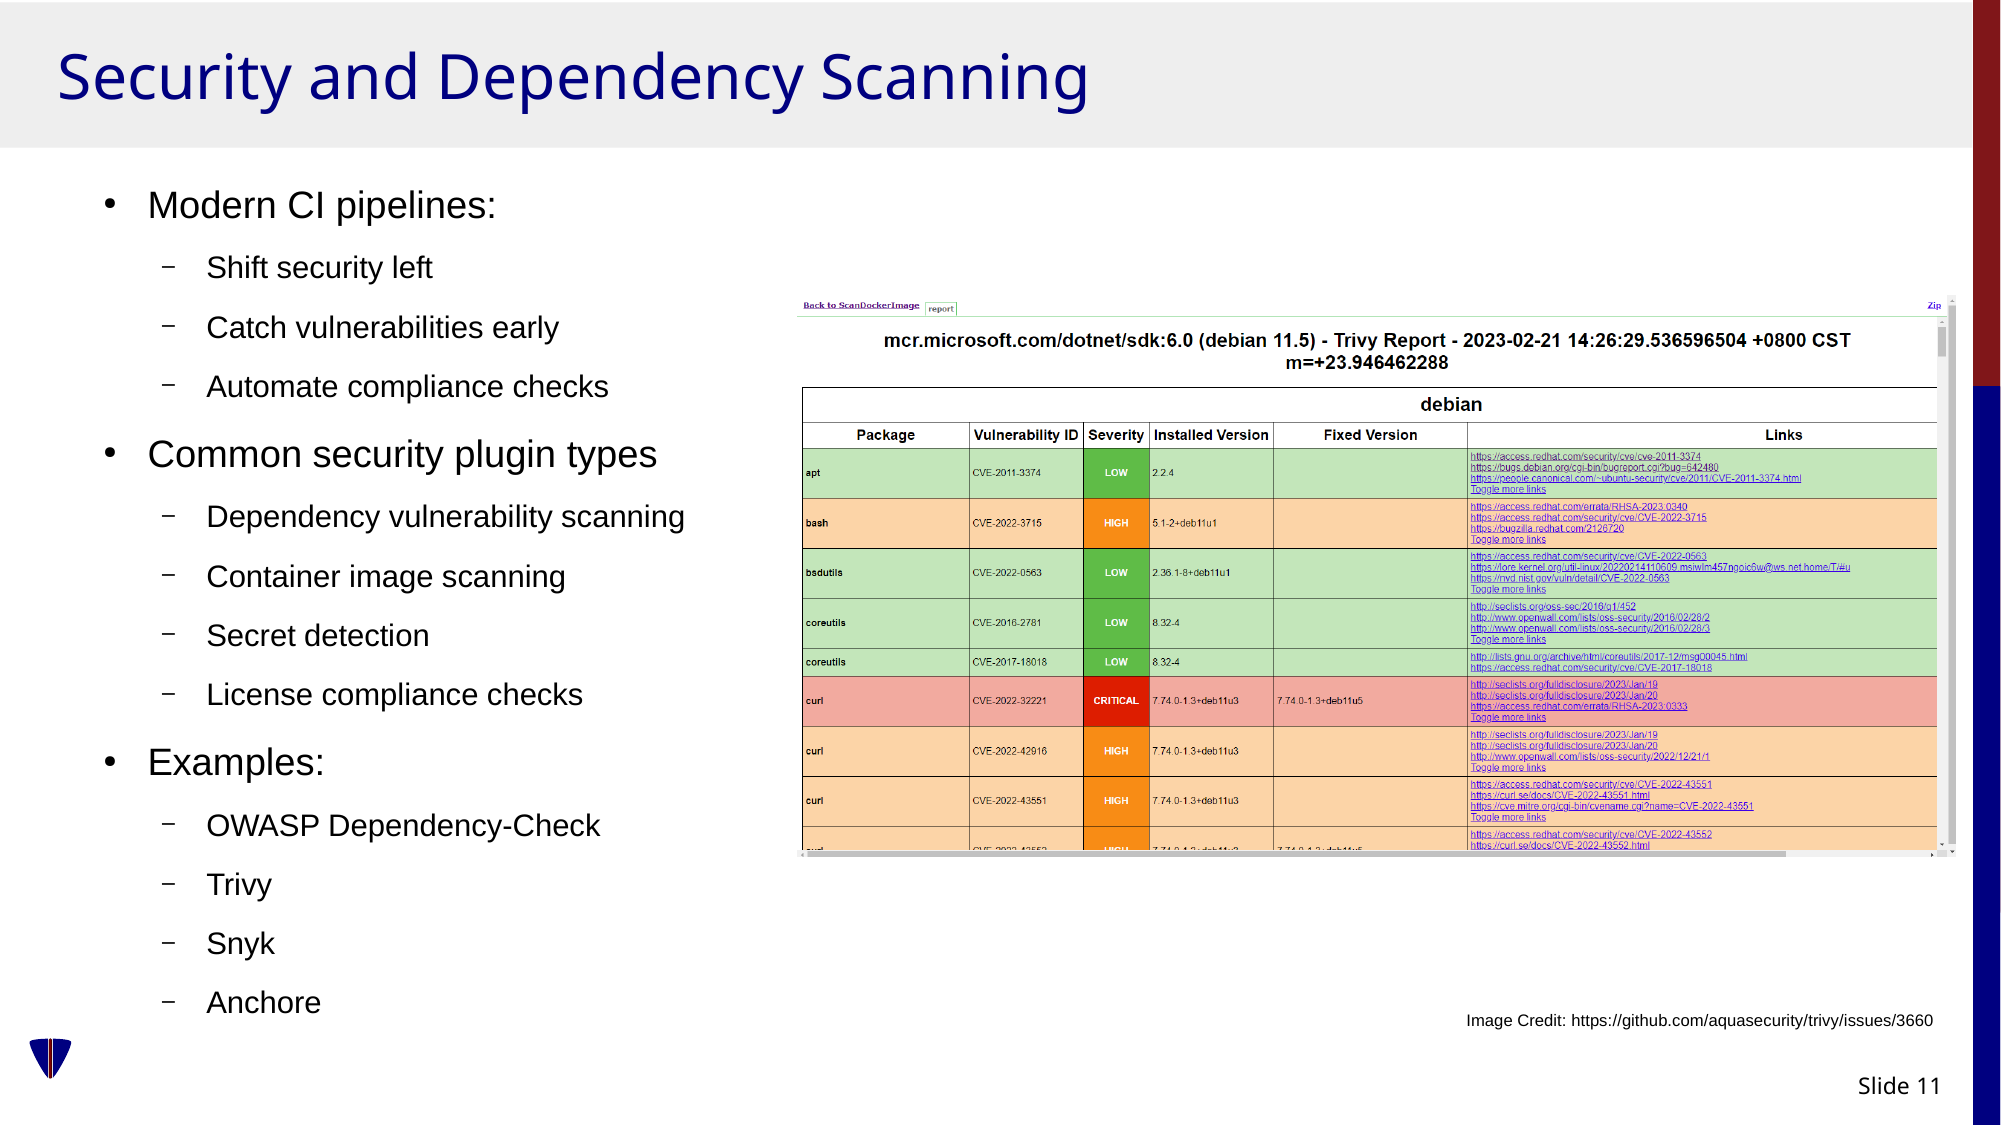

# Security and Dependency Scanning
Modern CI pipelines:
Shift security left
Catch vulnerabilities early
Automate compliance checks
Common security plugin types
Dependency vulnerability scanning
Container image scanning
Secret detection
License compliance checks
Examples:
OWASP Dependency-Check
Trivy
Snyk
Anchore
Image Credit: https://github.com/aquasecurity/trivy/issues/3660